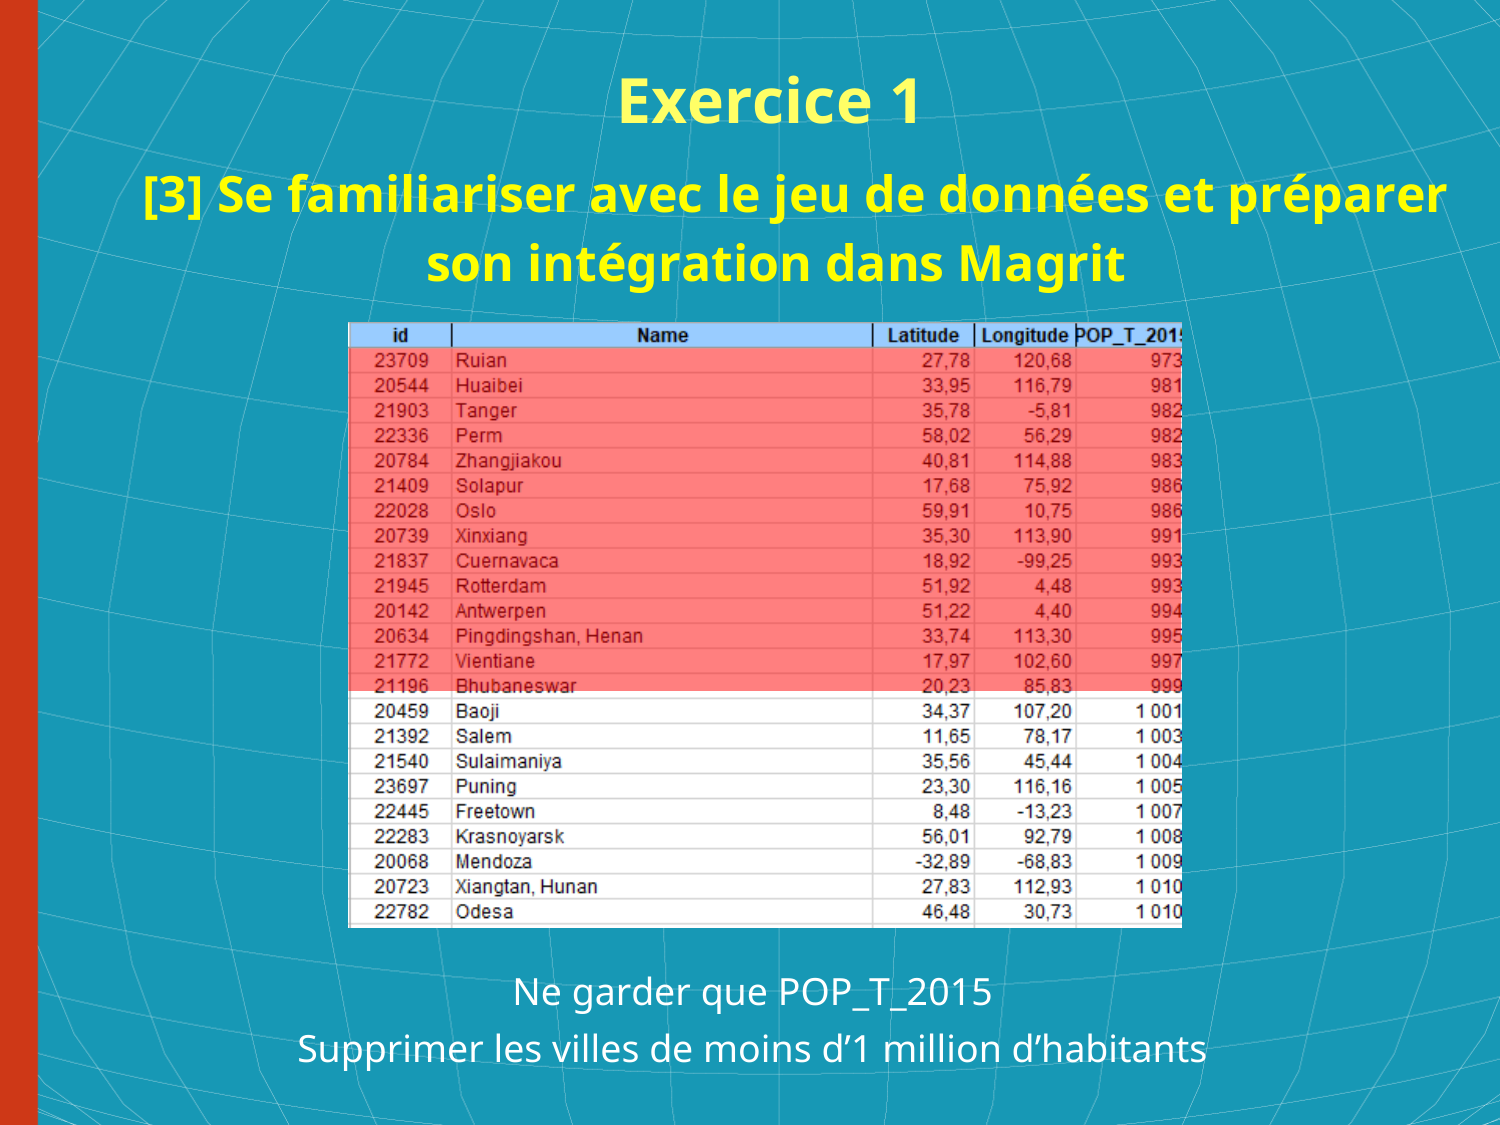

# Exercice 1
[3] Se familiariser avec le jeu de données et préparer son intégration dans Magrit
Ne garder que POP_T_2015
Supprimer les villes de moins d’1 million d’habitants